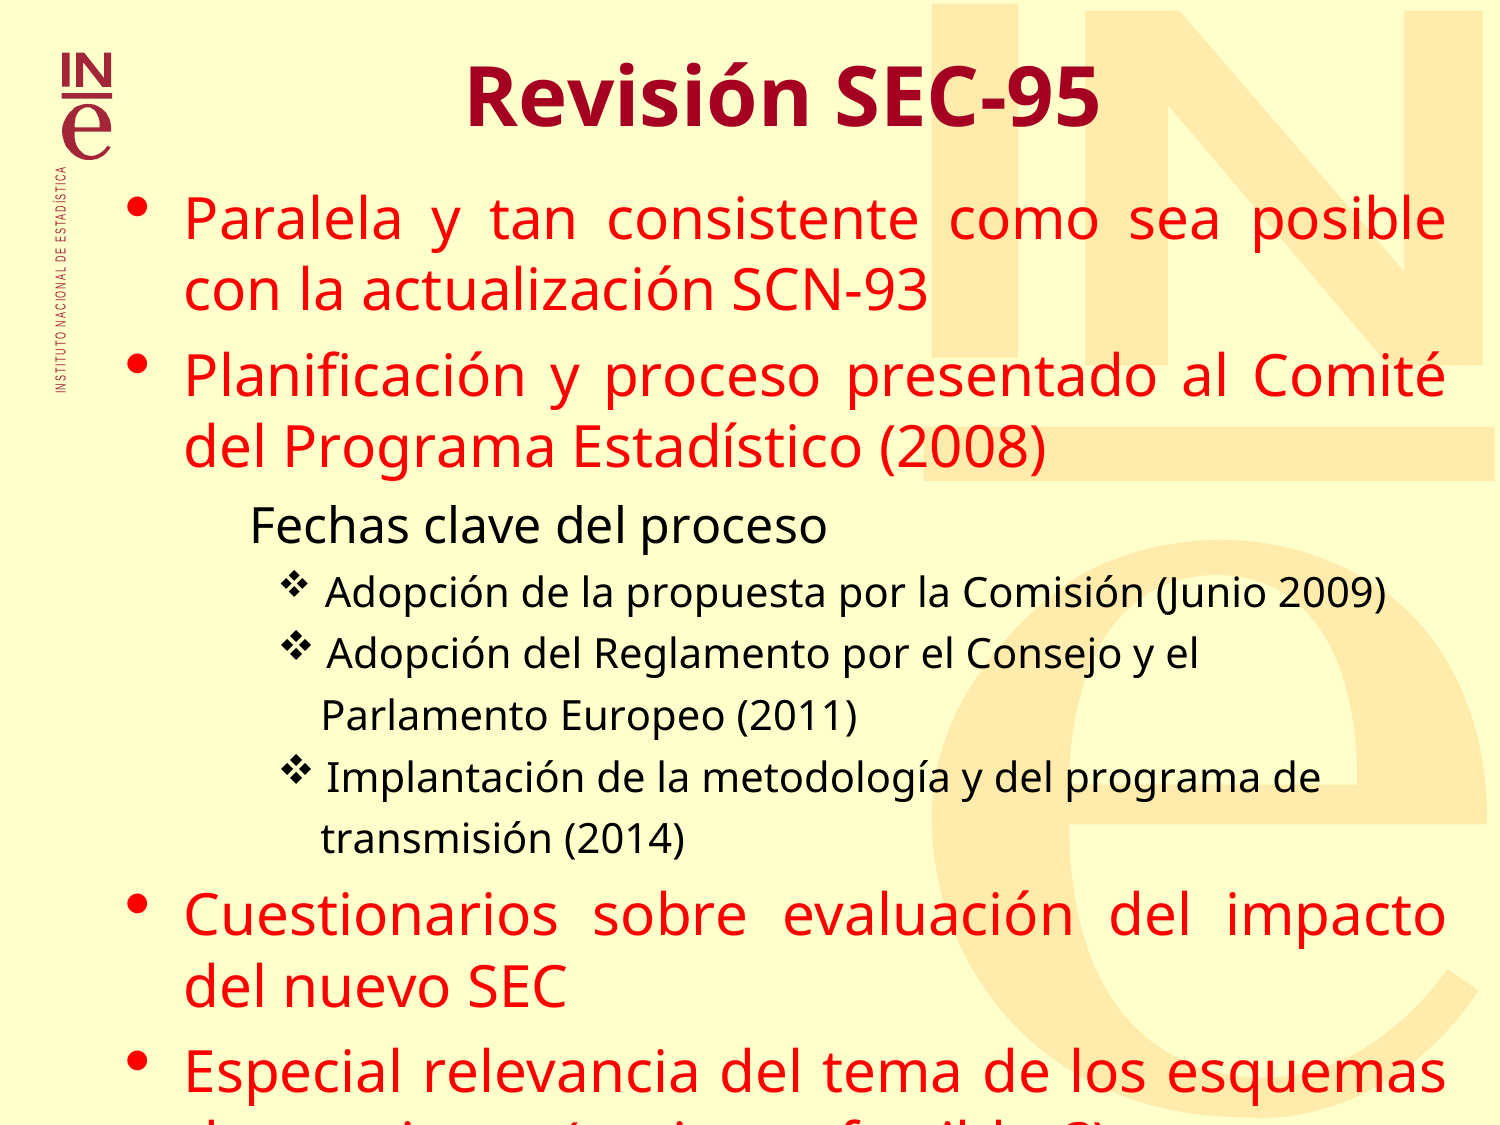

# Revisión SEC-95
Paralela y tan consistente como sea posible con la actualización SCN-93
Planificación y proceso presentado al Comité del Programa Estadístico (2008)
	Fechas clave del proceso
 Adopción de la propuesta por la Comisión (Junio 2009)
 Adopción del Reglamento por el Consejo y el
 Parlamento Europeo (2011)
 Implantación de la metodología y del programa de
 transmisión (2014)
Cuestionarios sobre evaluación del impacto del nuevo SEC
Especial relevancia del tema de los esquemas de pensiones (registros factibles?)